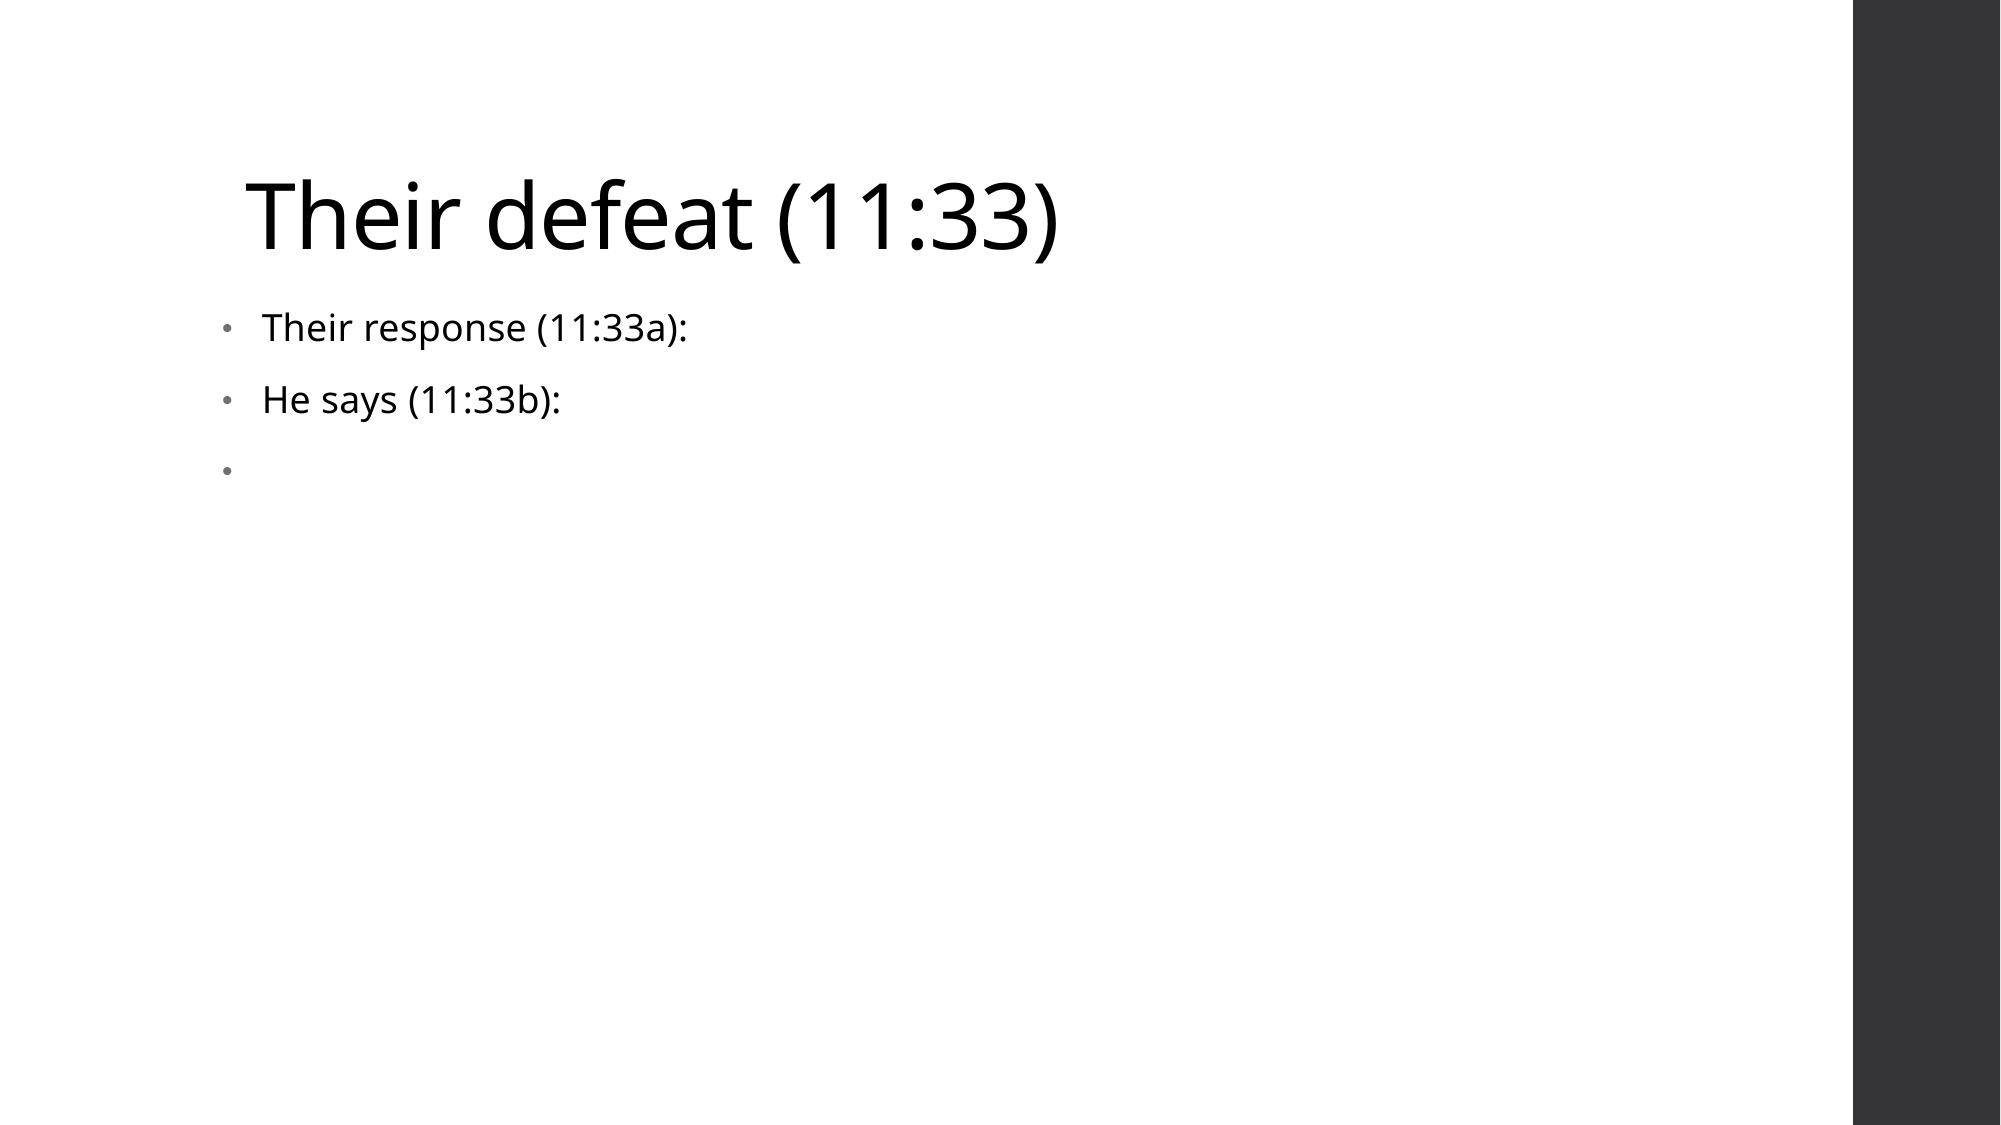

# Their defeat (11:33)
 Their response (11:33a):
 He says (11:33b):